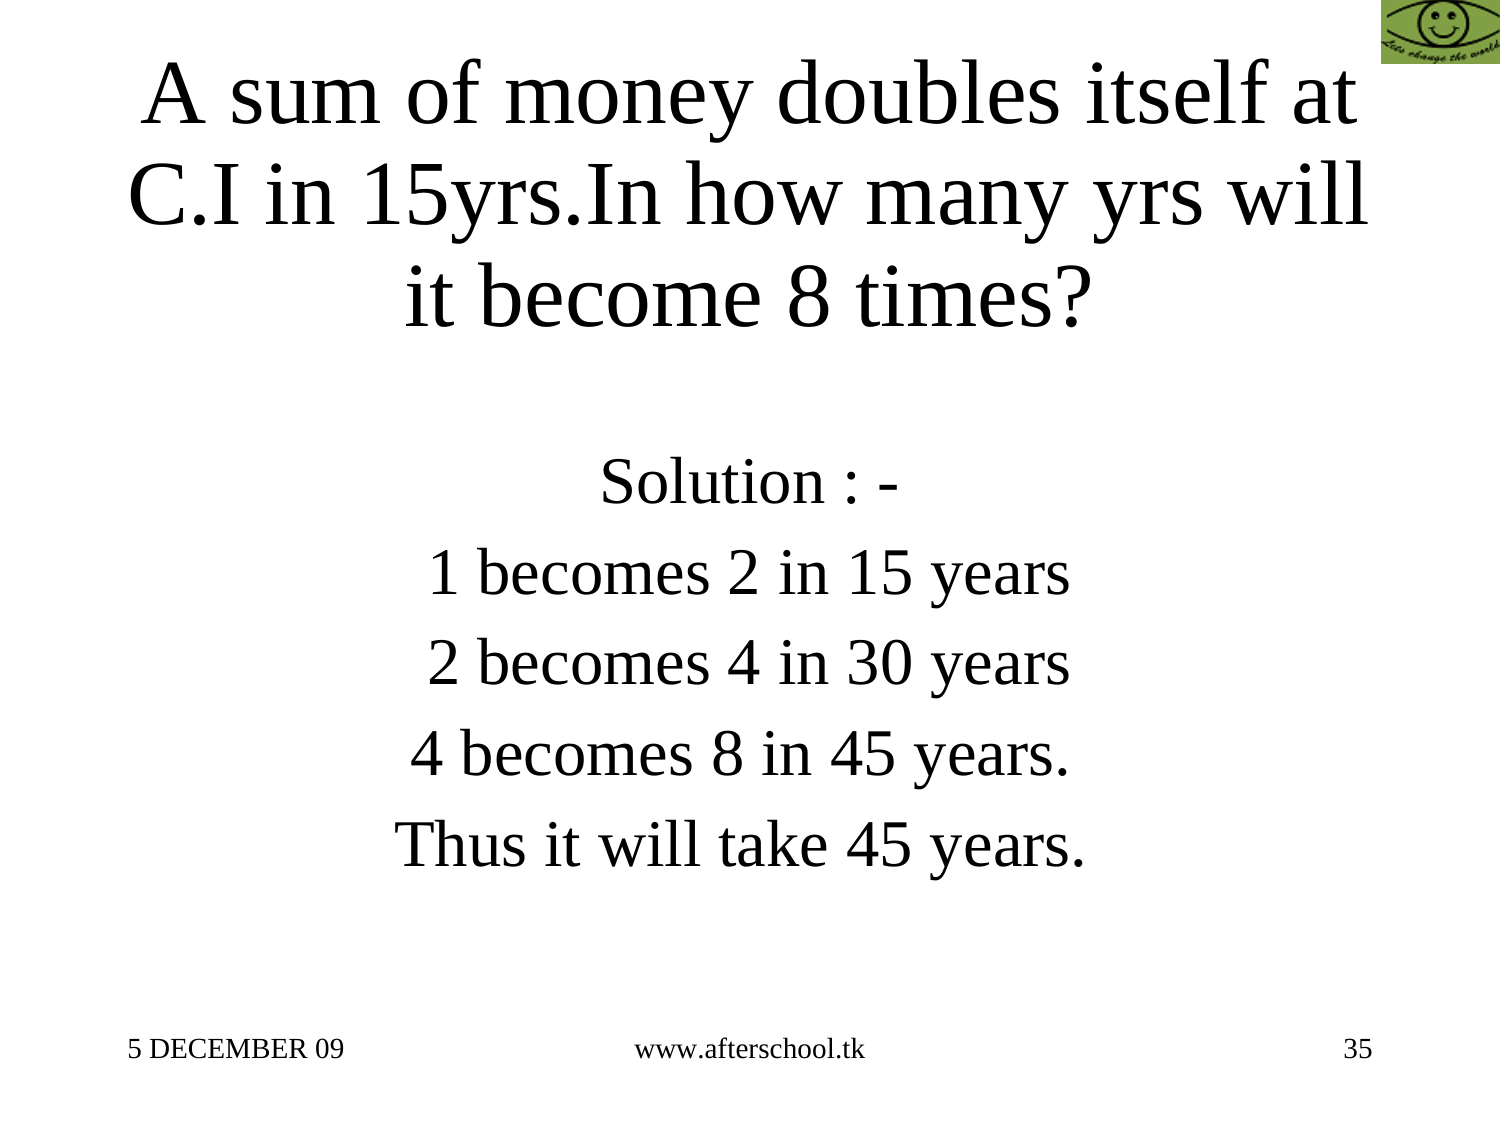

# A sum of money doubles itself at C.I in 15yrs.In how many yrs will it become 8 times?
Solution : -
1 becomes 2 in 15 years
2 becomes 4 in 30 years
4 becomes 8 in 45 years.
Thus it will take 45 years.
MFI Seminar Jain PG College
AFTERSCHOOOL centre for social entrepreneurship
35